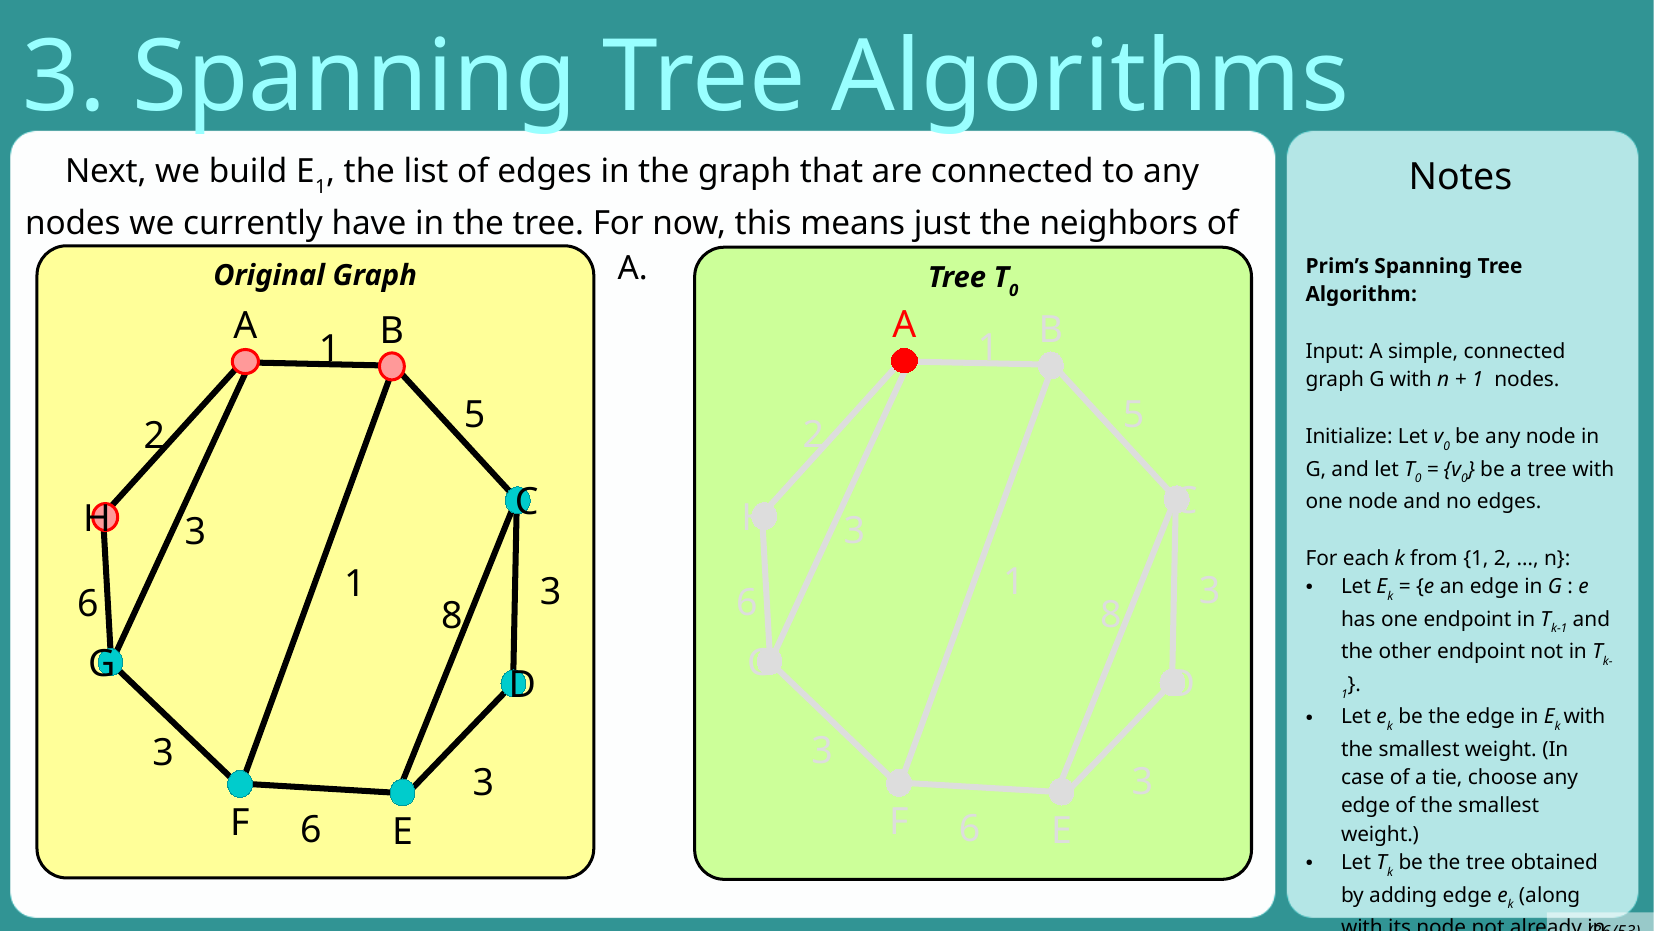

# 3. Spanning Tree Algorithms
Notes
Prim’s Spanning Tree Algorithm:
Input: A simple, connected graph G with n + 1 nodes.
Initialize: Let v0 be any node in G, and let T0 = {v0} be a tree with one node and no edges.
For each k from {1, 2, …, n}:
Let Ek = {e an edge in G : e has one endpoint in Tk-1 and the other endpoint not in Tk-1}.
Let ek be the edge in Ek with the smallest weight. (In case of a tie, choose any edge of the smallest weight.)
Let Tk be the tree obtained by adding edge ek (along with its node not already in Tk-1) to Tk-1.
Output: The final result Tn is the tree returned by the algorithm.
Next, we build E1, the list of edges in the graph that are connected to any nodes we currently have in the tree. For now, this means just the neighbors of A.
Original Graph
Tree T0
1
A
B
5
2
C
3
H
1
3
6
8
G
D
3
3
F
E
6
1
A
B
5
2
C
3
H
1
3
6
8
G
D
3
3
F
E
6